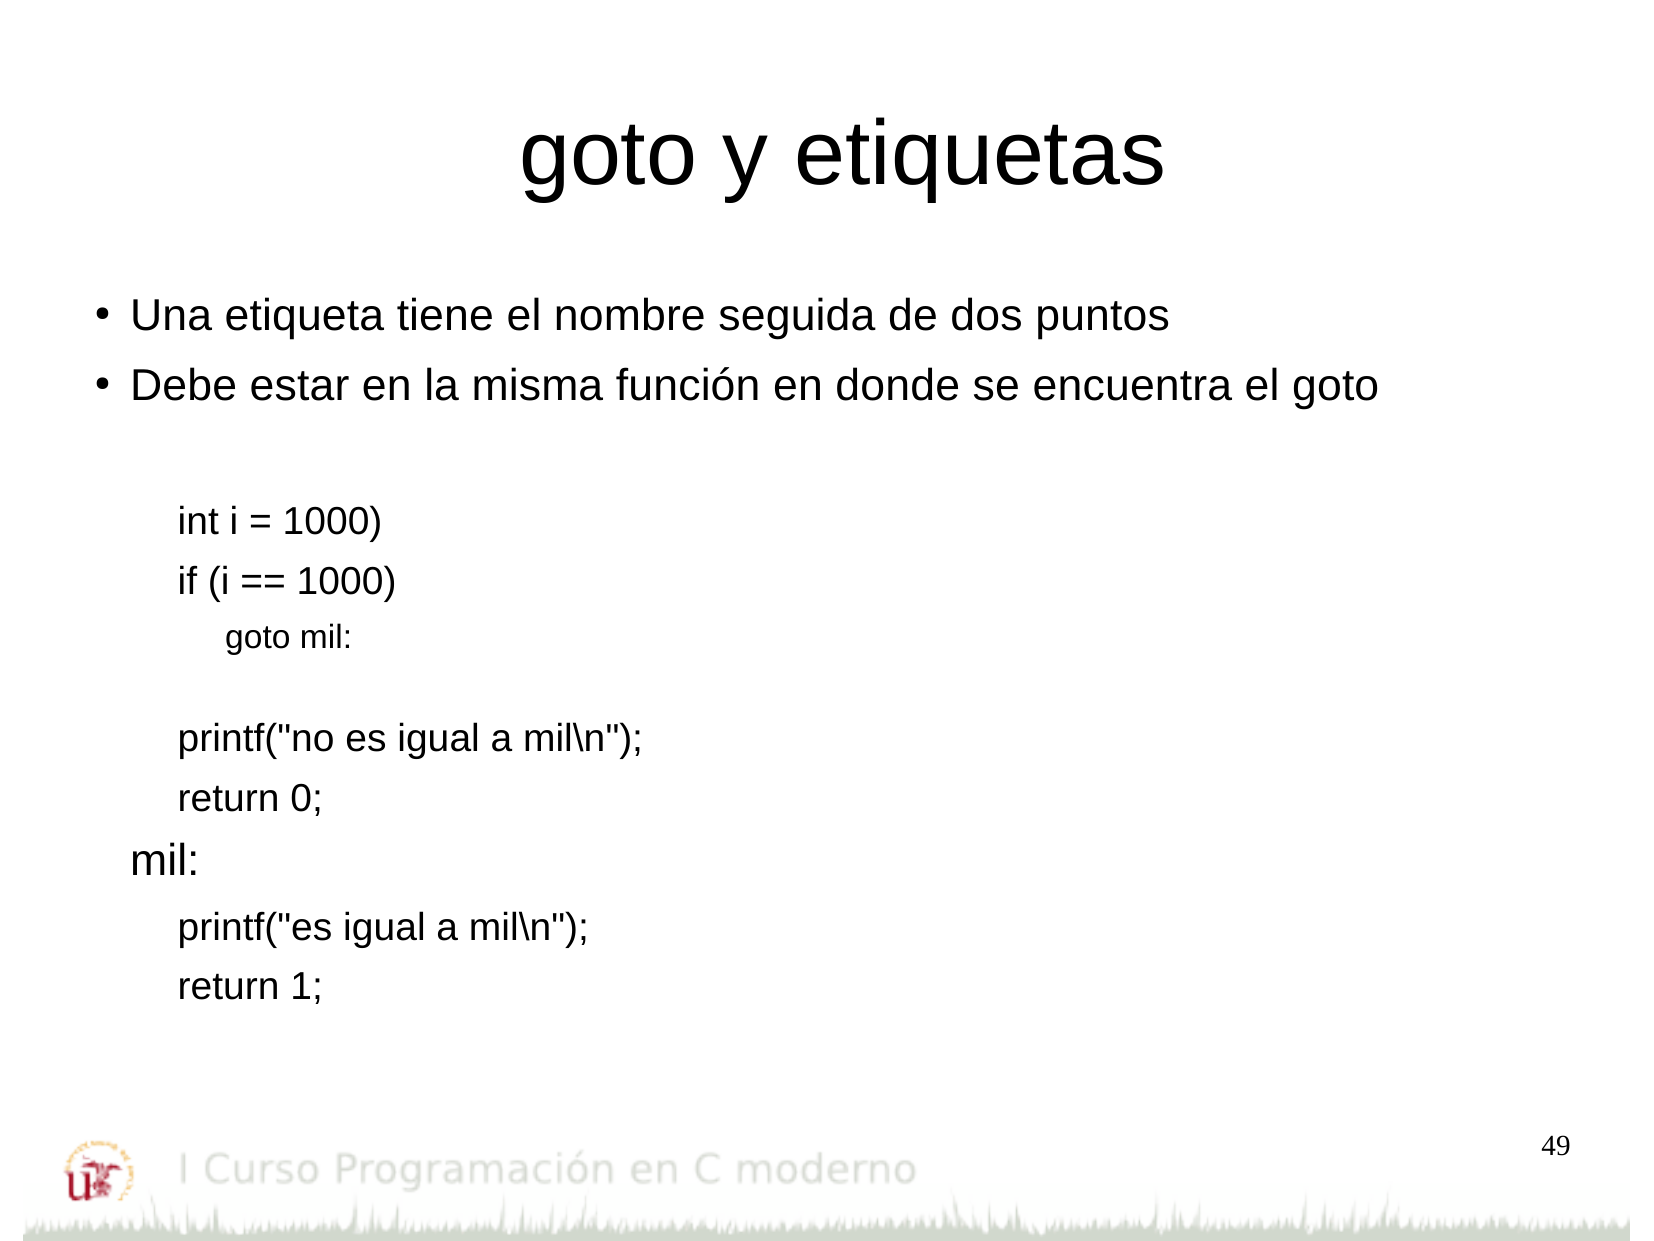

# goto y etiquetas
Una etiqueta tiene el nombre seguida de dos puntos
Debe estar en la misma función en donde se encuentra el goto
int i = 1000)
if (i == 1000)
goto mil:
printf("no es igual a mil\n");
return 0;
mil:
printf("es igual a mil\n");
return 1;
49